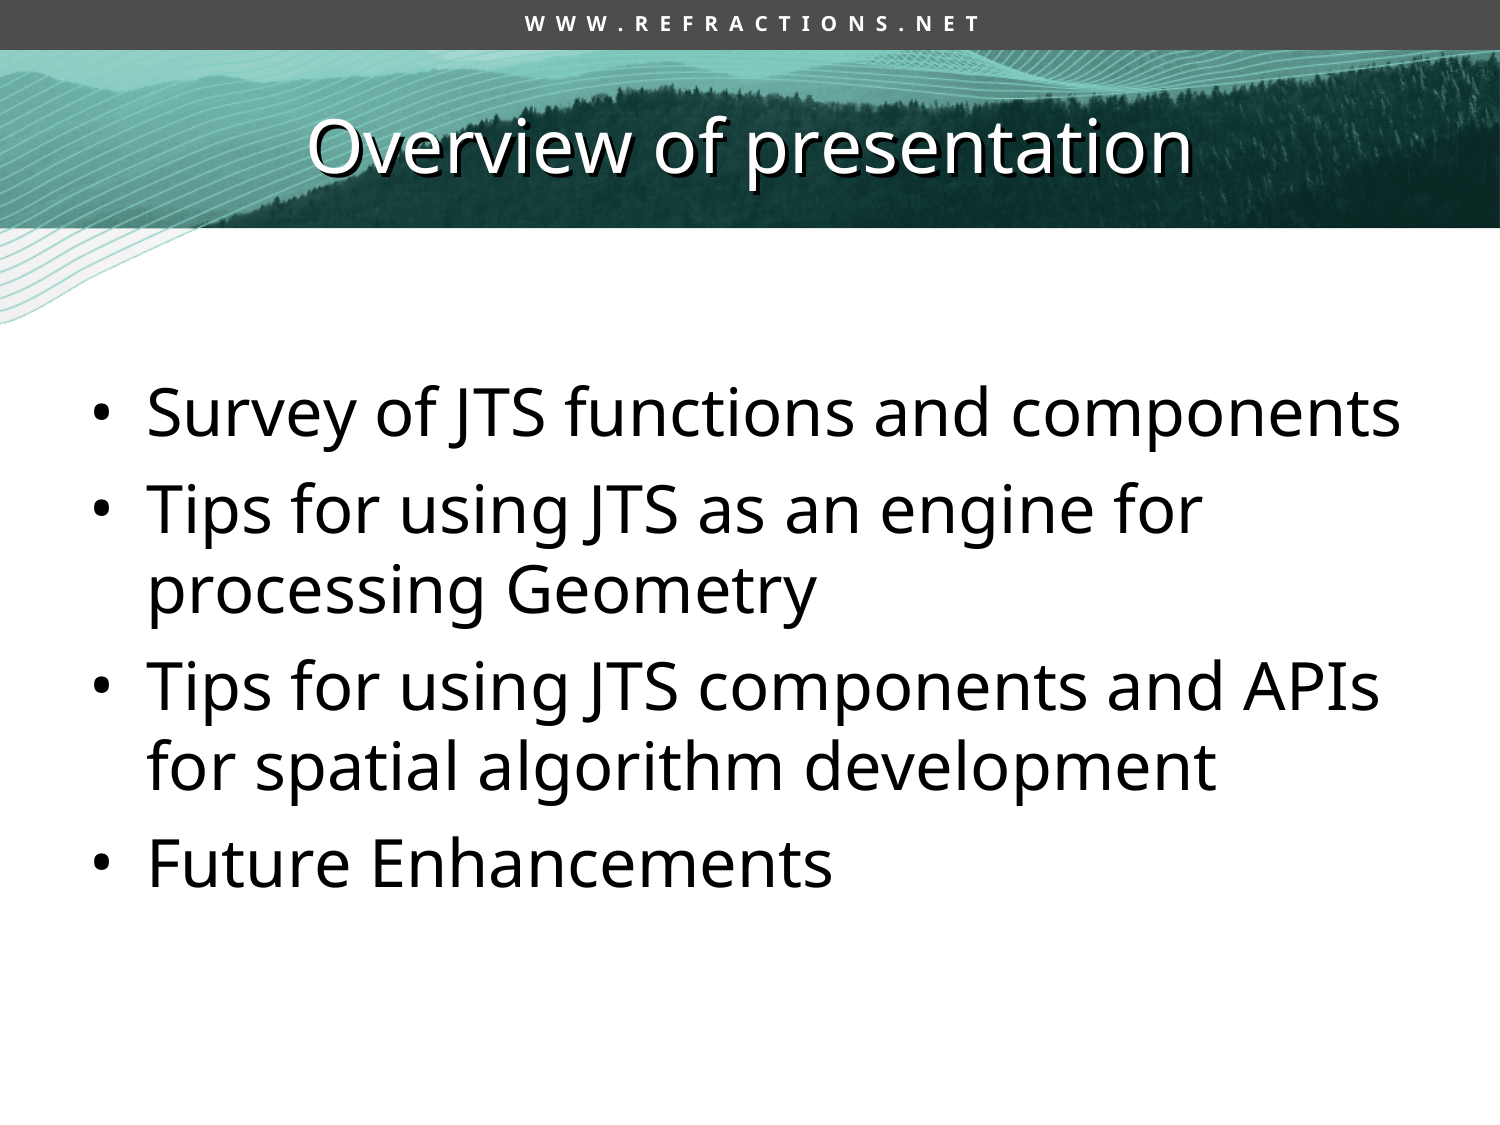

# Overview of presentation
Survey of JTS functions and components
Tips for using JTS as an engine for processing Geometry
Tips for using JTS components and APIs for spatial algorithm development
Future Enhancements